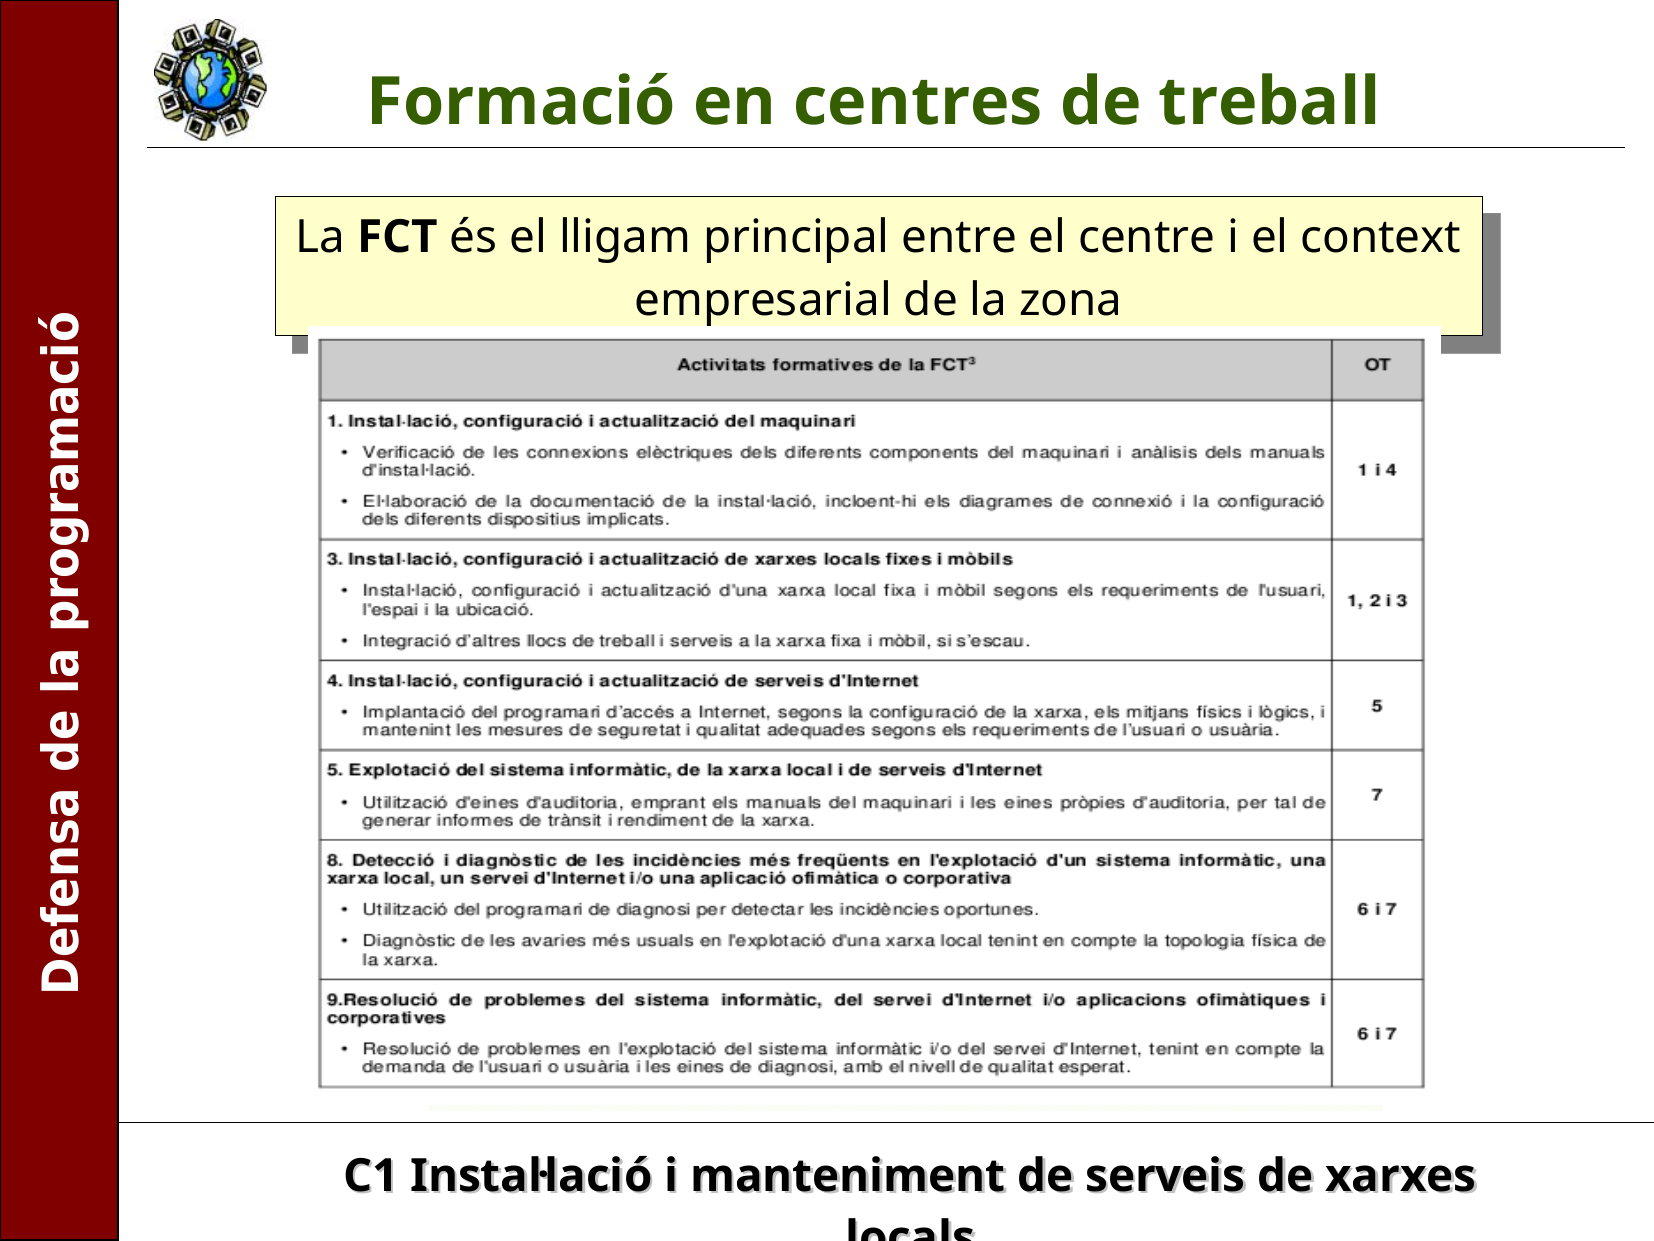

# Formació en centres de treball
La FCT és el lligam principal entre el centre i el context empresarial de la zona